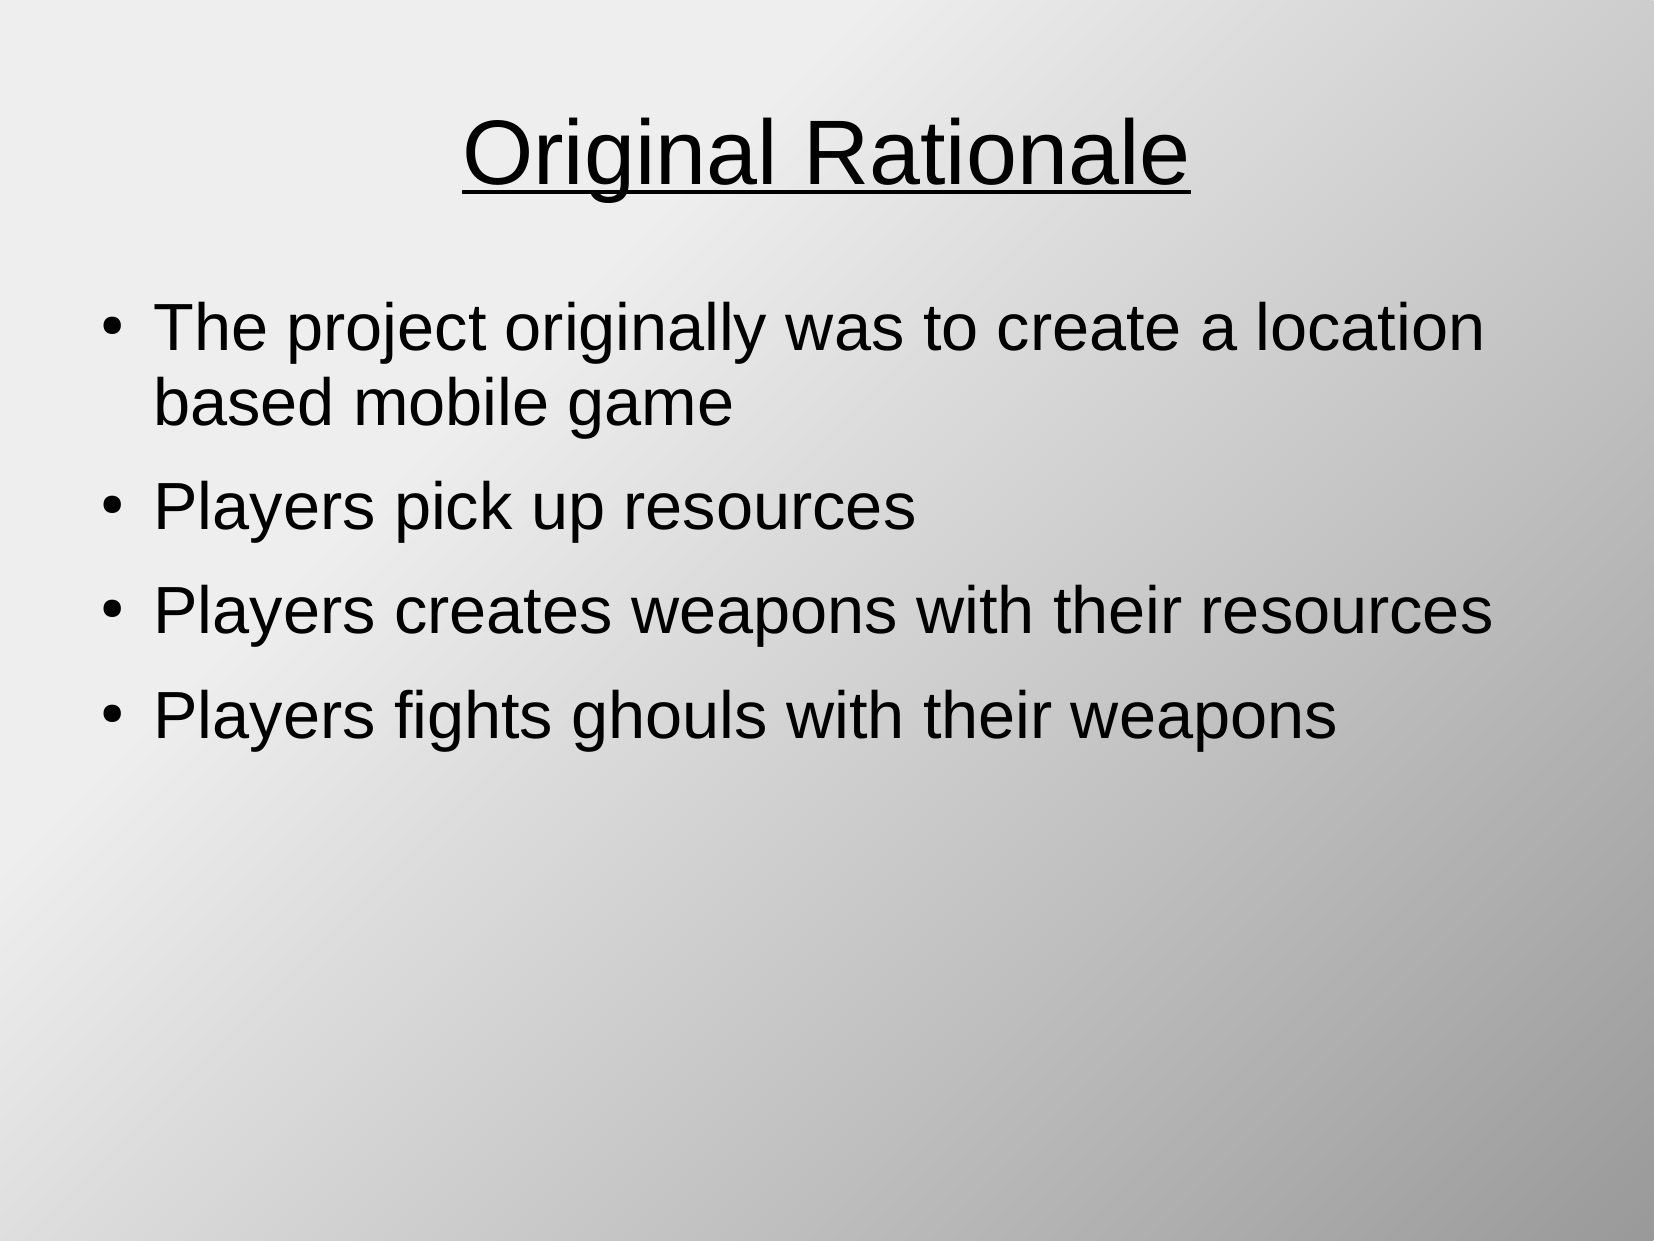

# Original Rationale
The project originally was to create a location based mobile game
Players pick up resources
Players creates weapons with their resources
Players fights ghouls with their weapons